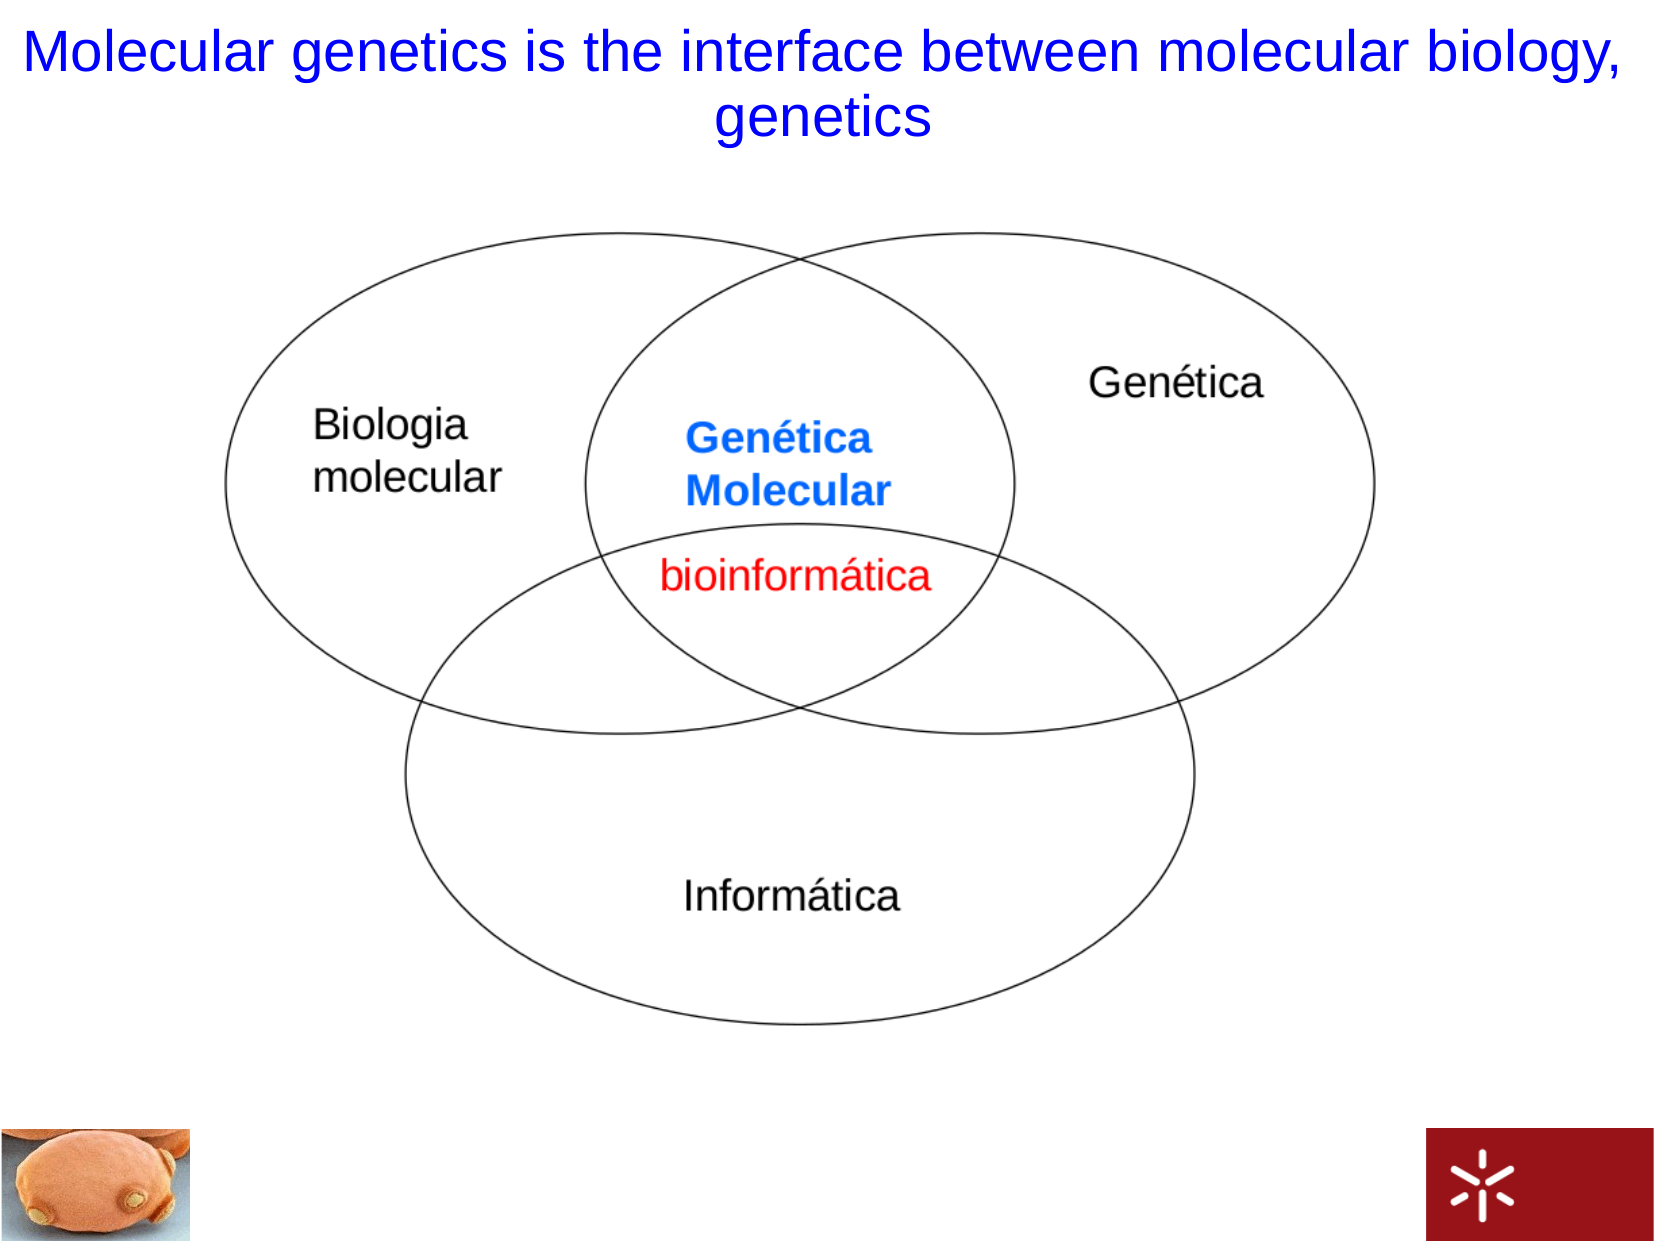

# Molecular genetics is the interface between molecular biology, genetics